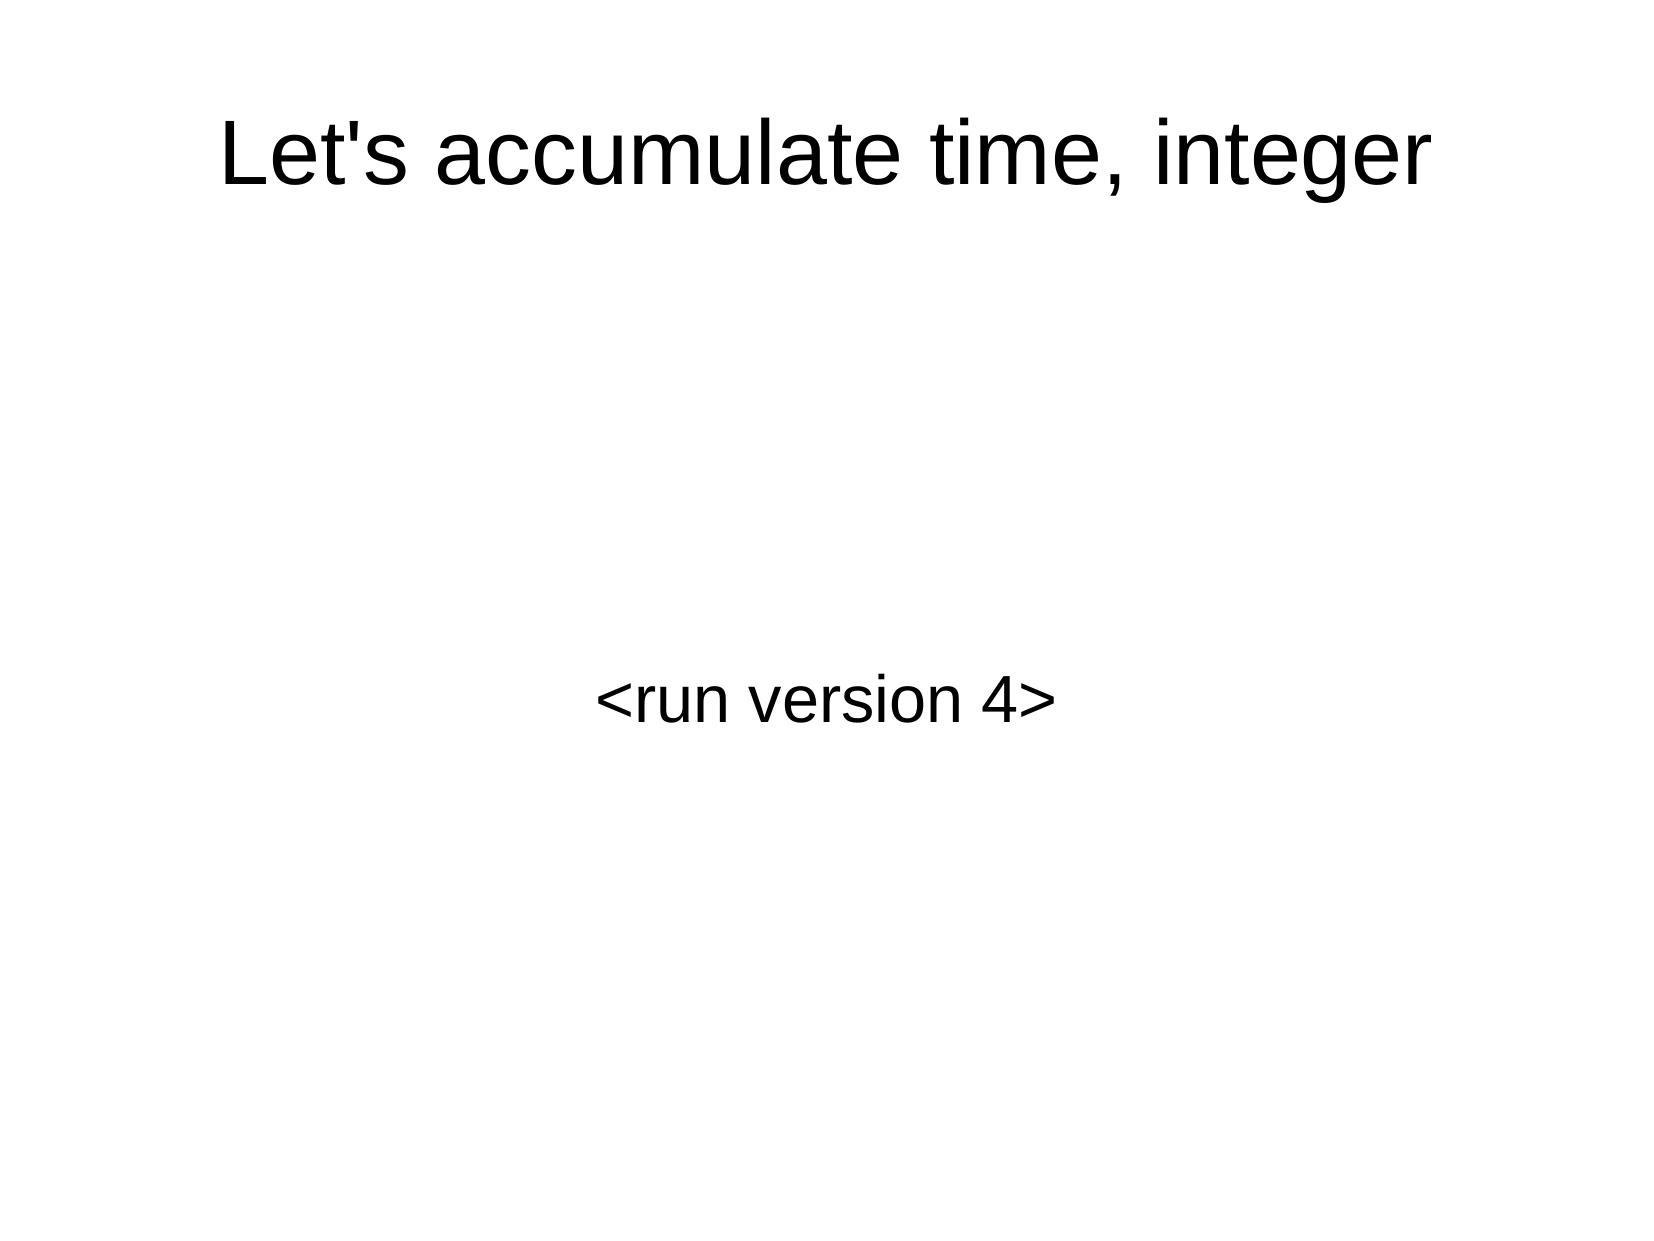

# Let's accumulate time, integer
<run version 4>